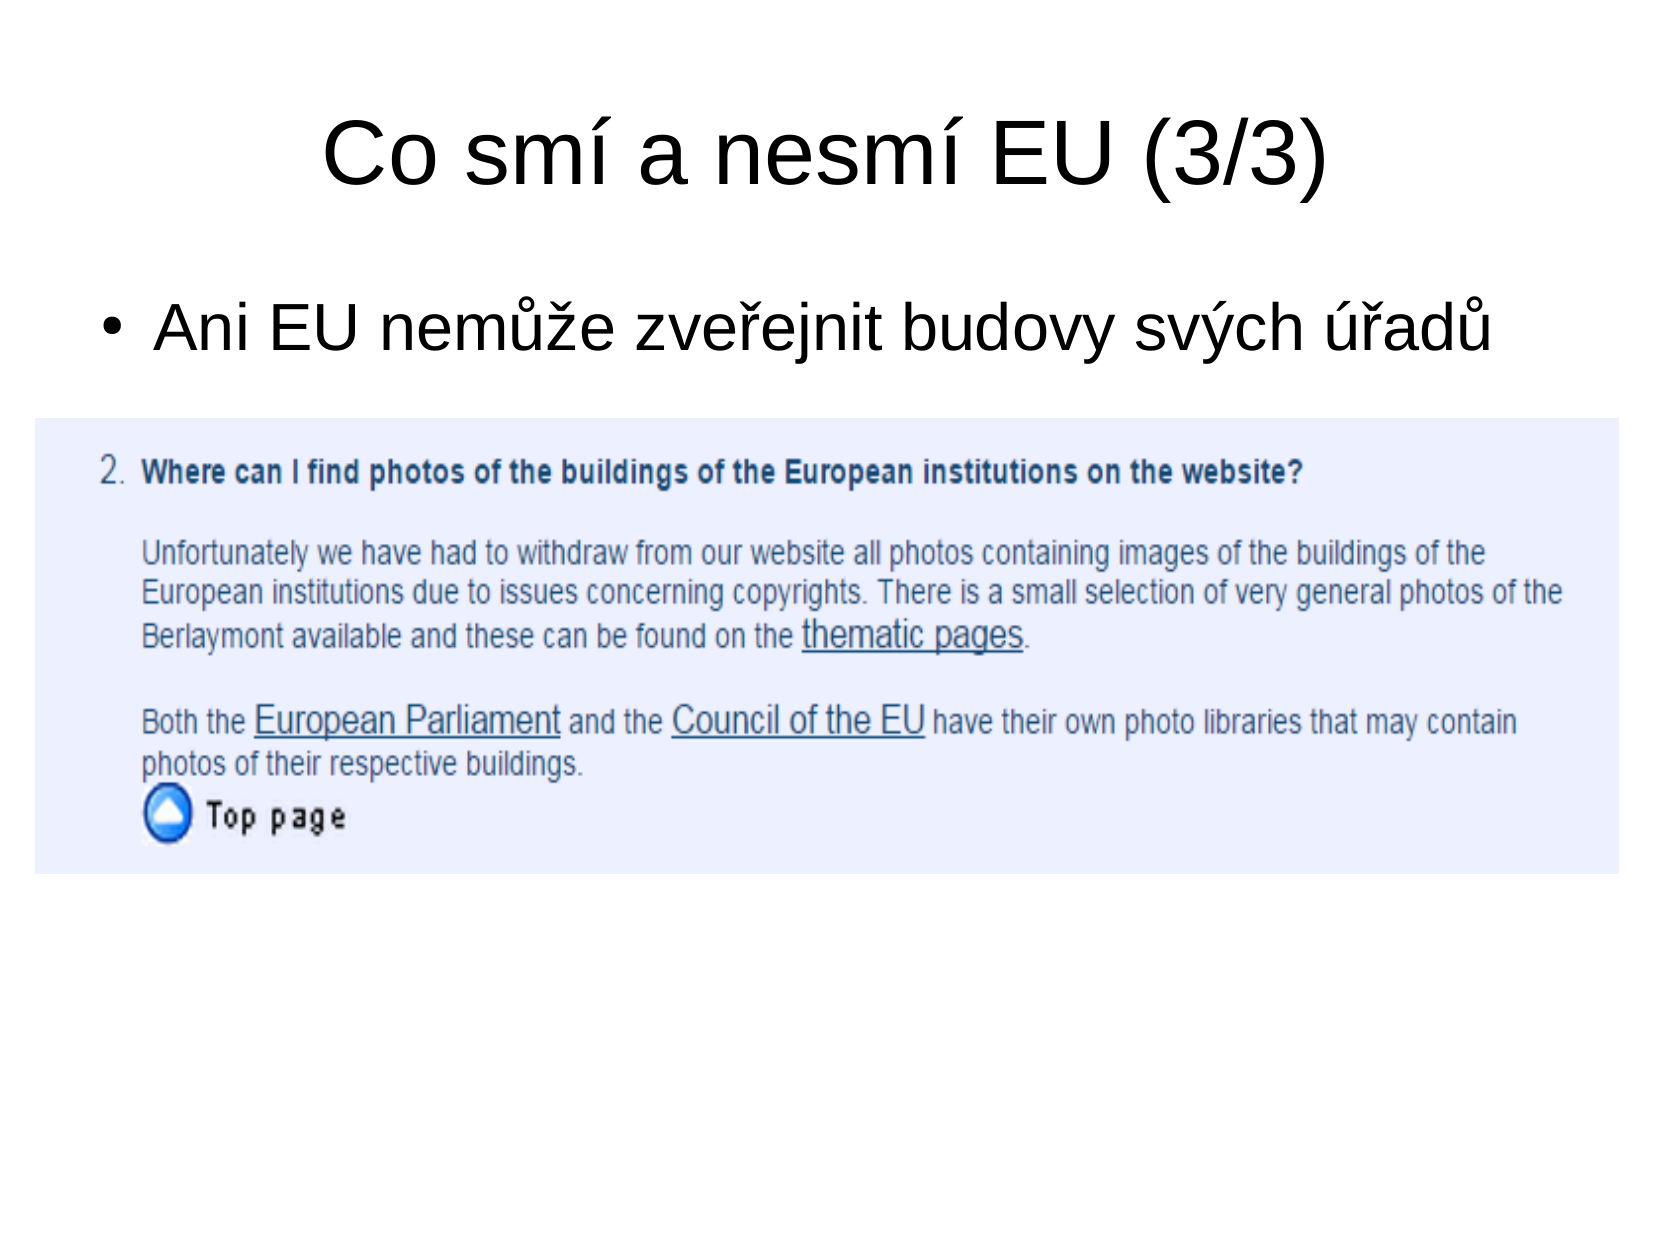

# Co smí a nesmí EU (3/3)
Ani EU nemůže zveřejnit budovy svých úřadů